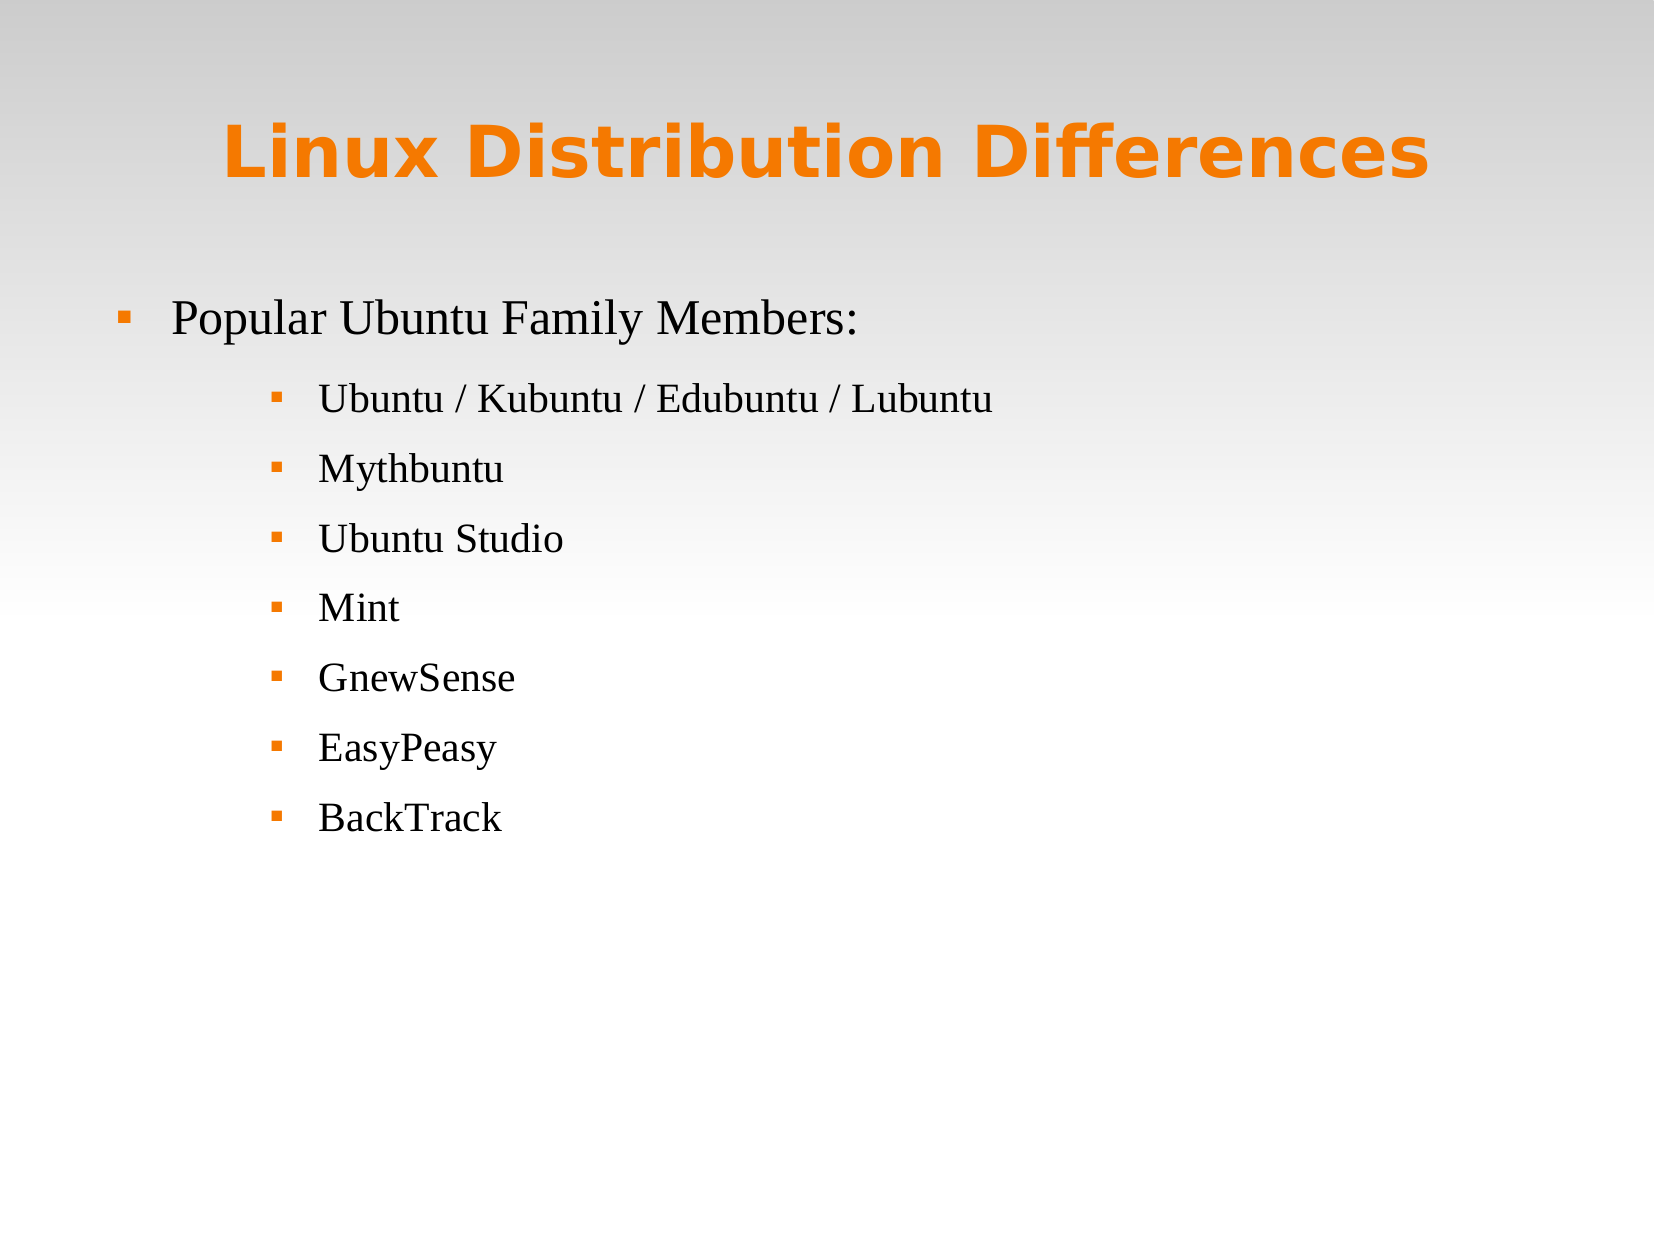

# Linux Distribution Differences
Popular Ubuntu Family Members:
Ubuntu / Kubuntu / Edubuntu / Lubuntu
Mythbuntu
Ubuntu Studio
Mint
GnewSense
EasyPeasy
BackTrack